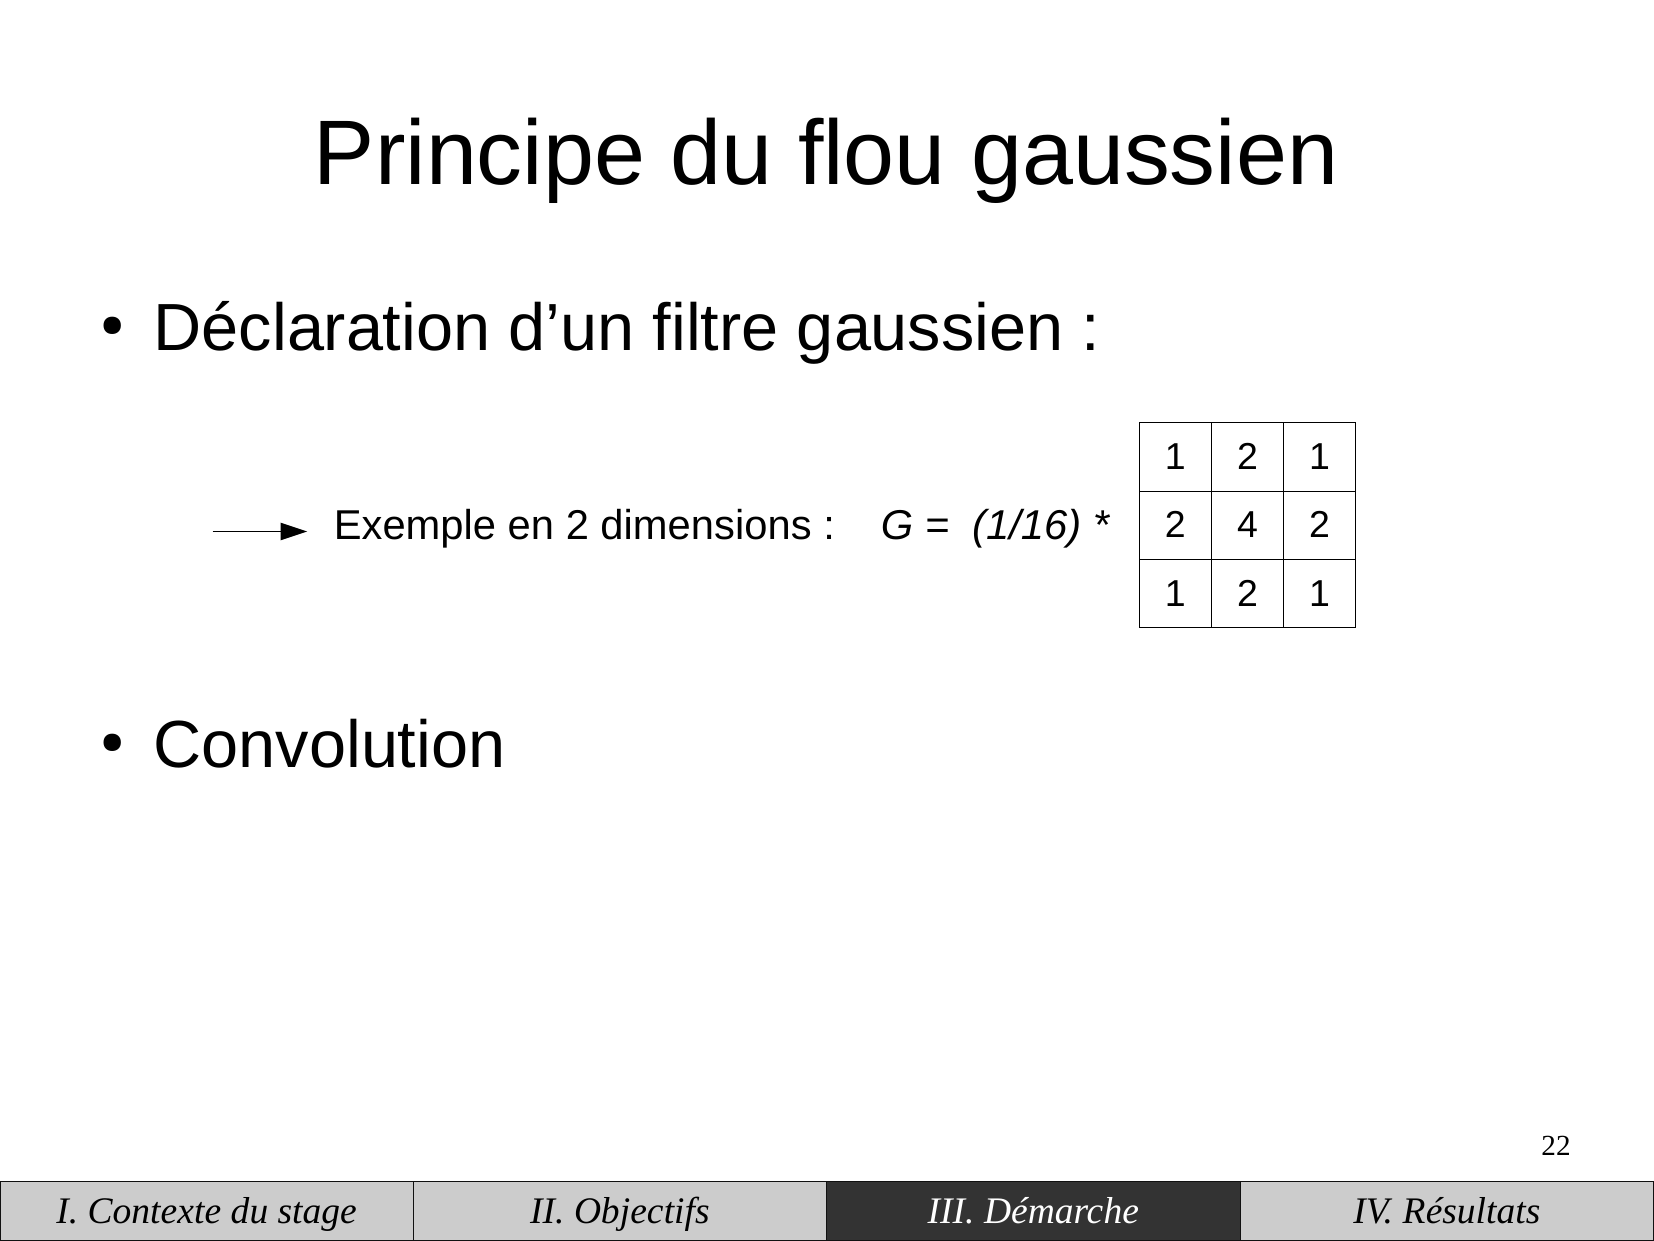

# Principe du flou gaussien
Déclaration d’un filtre gaussien :
Convolution
| 1 | 2 | 1 |
| --- | --- | --- |
| 2 | 4 | 2 |
| 1 | 2 | 1 |
Exemple en 2 dimensions : G = (1/16) *
22
I. Contexte du stage
II. Objectifs
III. Démarche
IV. Résultats